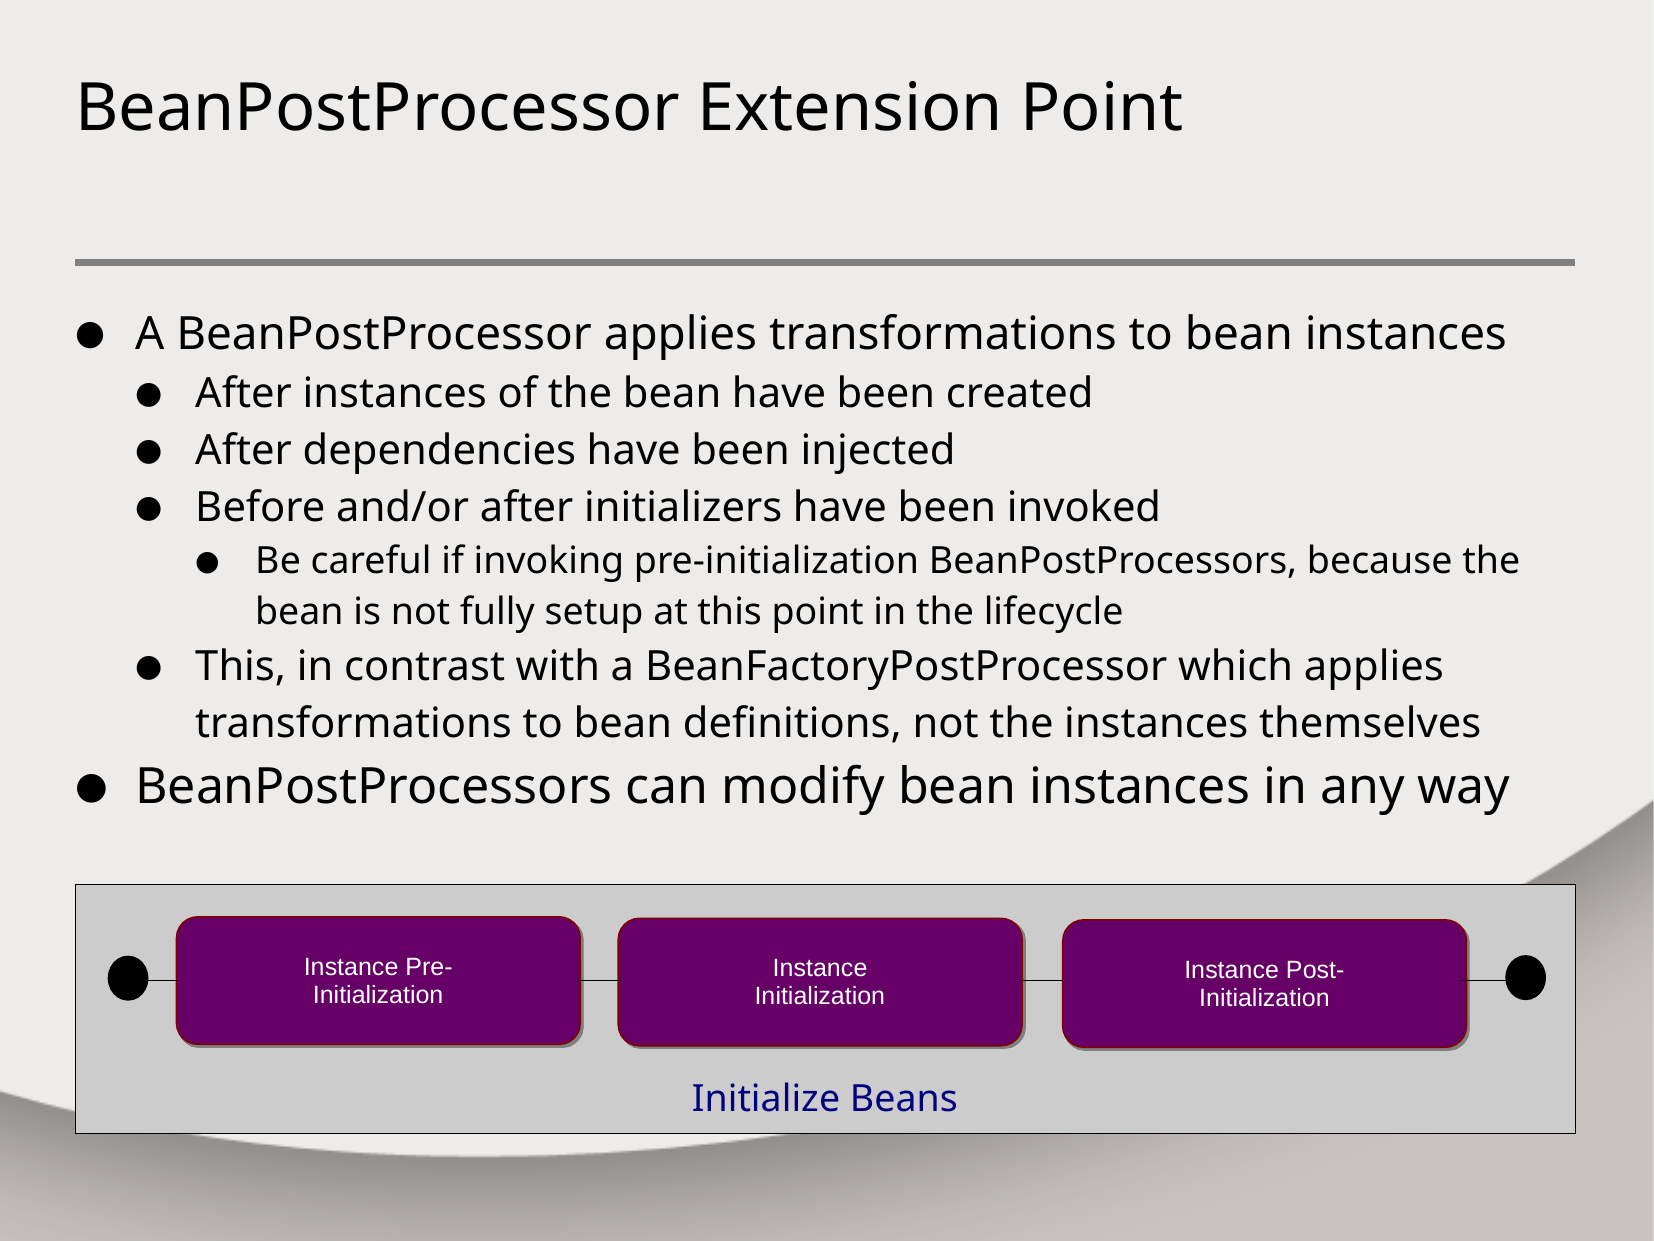

# BeanPostProcessor Extension Point
A BeanPostProcessor applies transformations to bean instances
After instances of the bean have been created
After dependencies have been injected
Before and/or after initializers have been invoked
Be careful if invoking pre-initialization BeanPostProcessors, because the bean is not fully setup at this point in the lifecycle
This, in contrast with a BeanFactoryPostProcessor which applies transformations to bean definitions, not the instances themselves
BeanPostProcessors can modify bean instances in any way
Instance Pre-
Initialization
Instance
Initialization
Instance Post-
Initialization
Initialize Beans